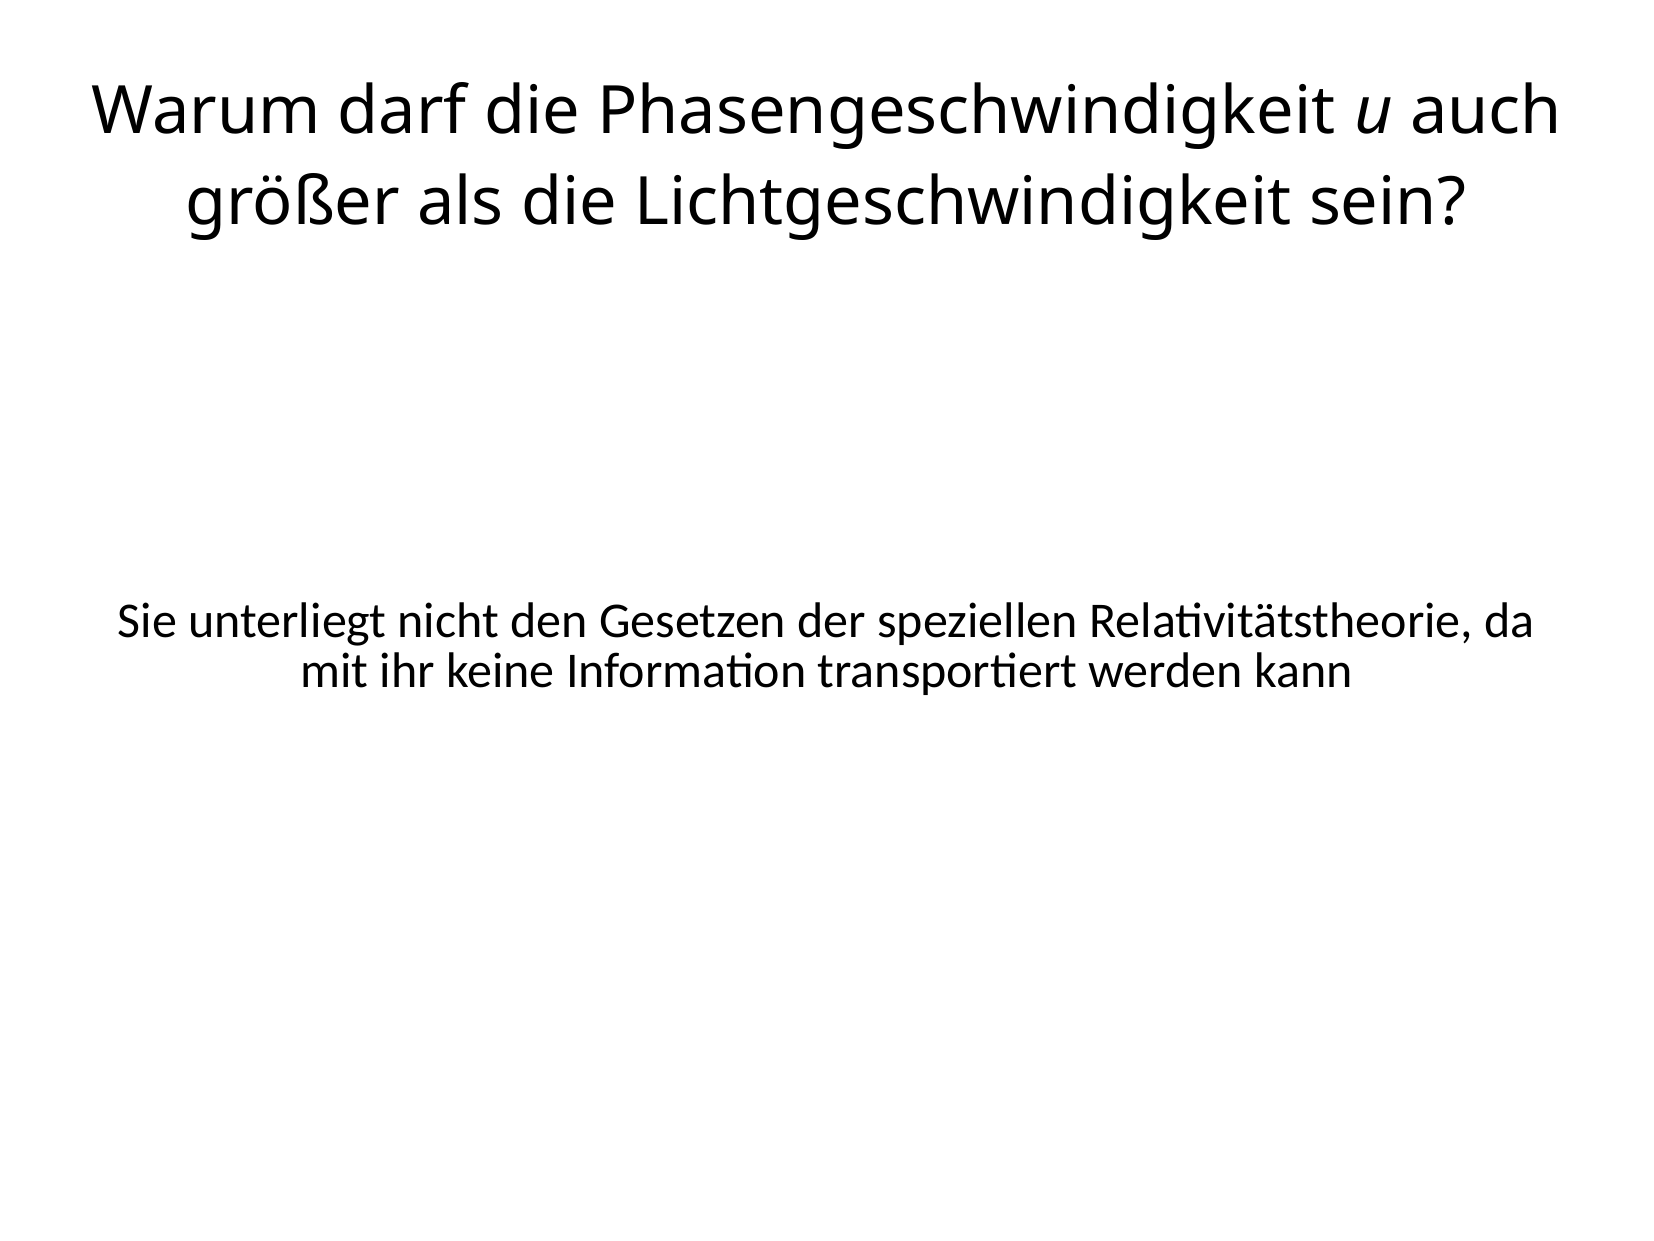

# Warum darf die Phasengeschwindigkeit u auch größer als die Lichtgeschwindigkeit sein?
Sie unterliegt nicht den Gesetzen der speziellen Relativitätstheorie, da mit ihr keine Information transportiert werden kann